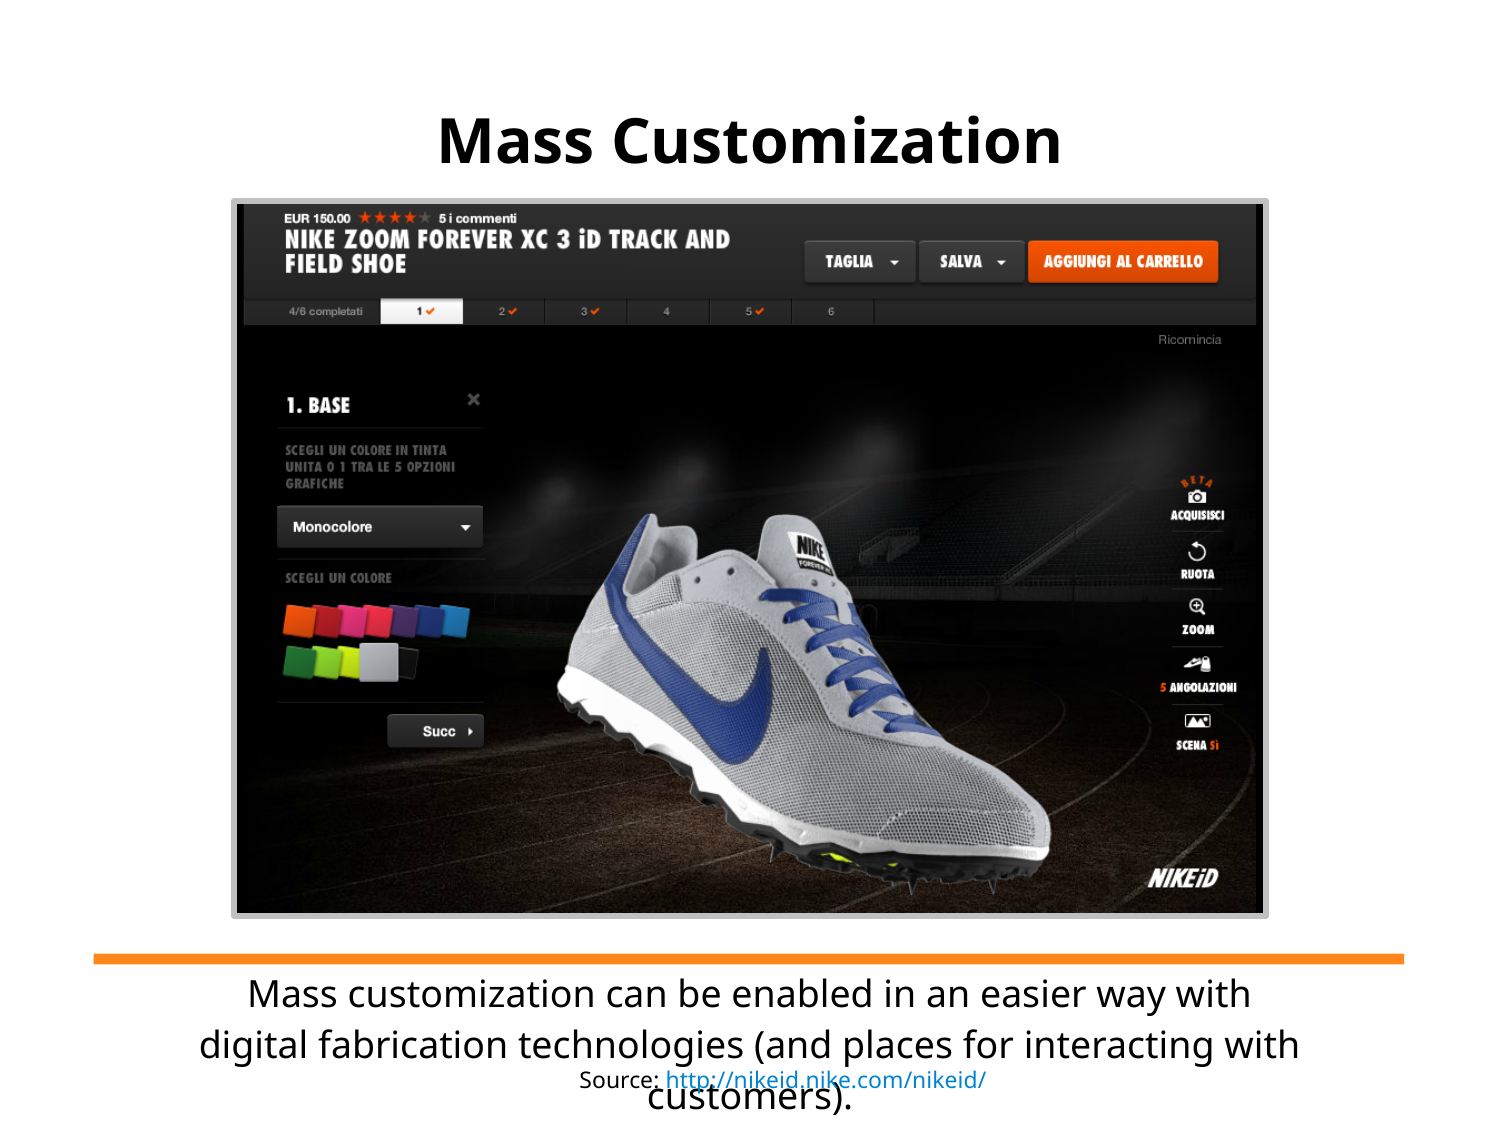

# Mass Customization
Mass customization can be enabled in an easier way with digital fabrication technologies (and places for interacting with customers).
Source: http://nikeid.nike.com/nikeid/